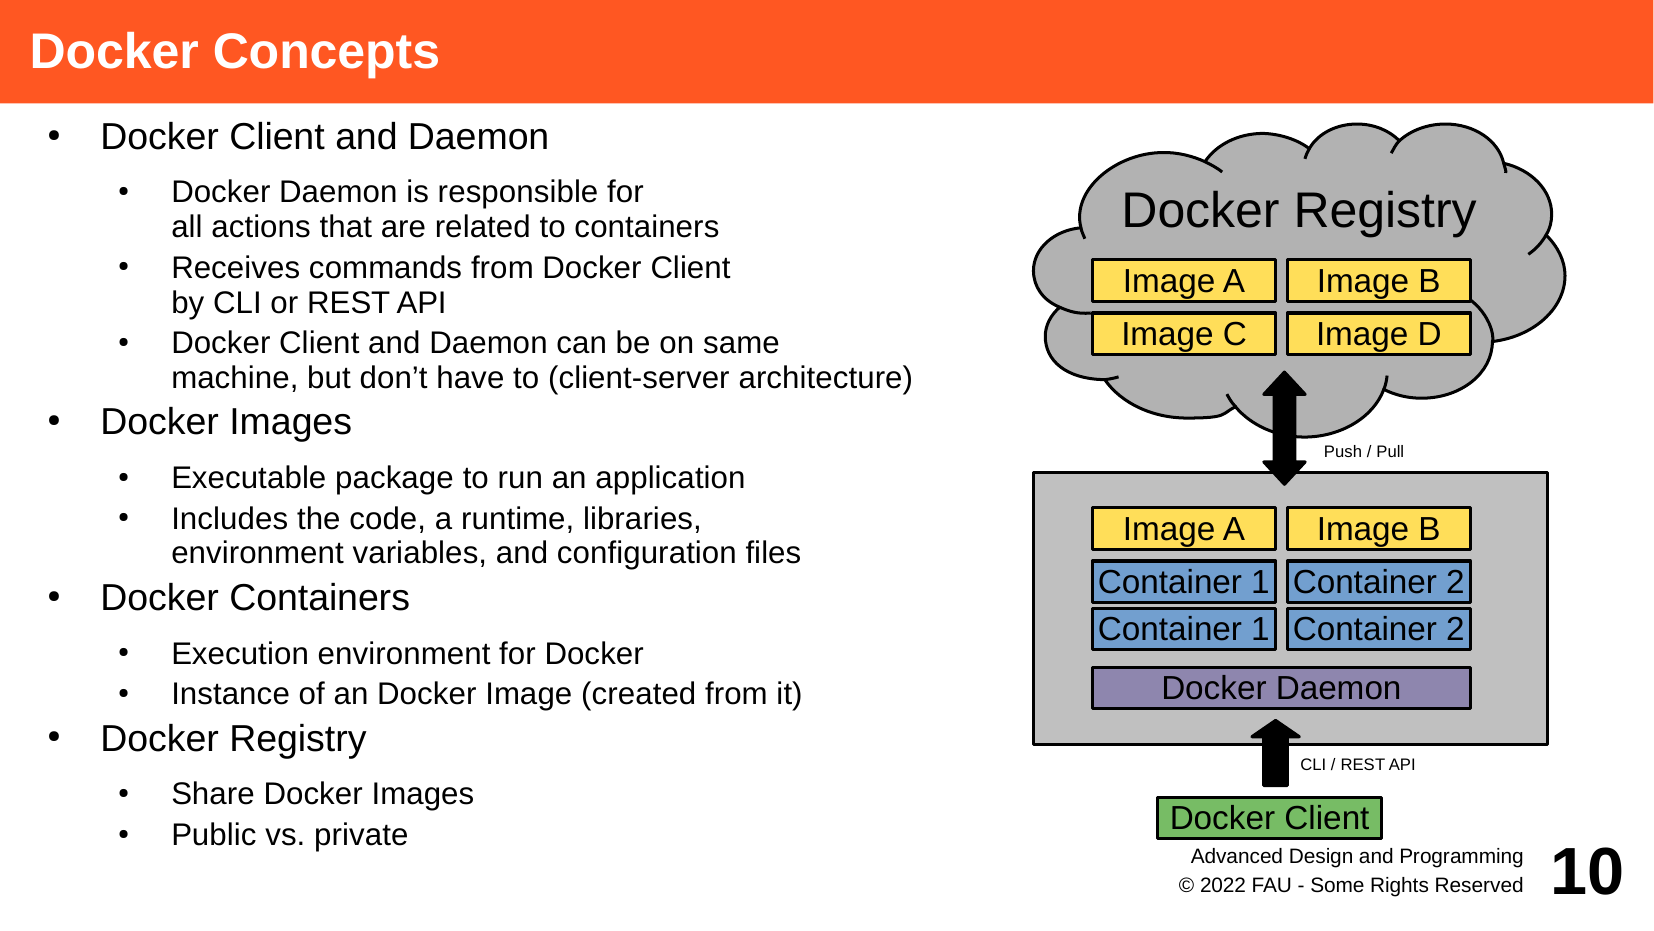

# Docker Concepts
Docker Client and Daemon
Docker Daemon is responsible for
all actions that are related to containers
Receives commands from Docker Client
by CLI or REST API
Docker Client and Daemon can be on same
machine, but don’t have to (client-server architecture)
Docker Images
Executable package to run an application
Includes the code, a runtime, libraries,
environment variables, and configuration files
Docker Containers
Execution environment for Docker
Instance of an Docker Image (created from it)
Docker Registry
Share Docker Images
Public vs. private
Docker Registry
Image A
Image B
Image C
Image D
Push / Pull
Image A
Image B
Container 1
Container 2
Container 1
Container 2
Docker Daemon
CLI / REST API
Docker Client
Advanced Design and Programming
10
© 2022 FAU - Some Rights Reserved